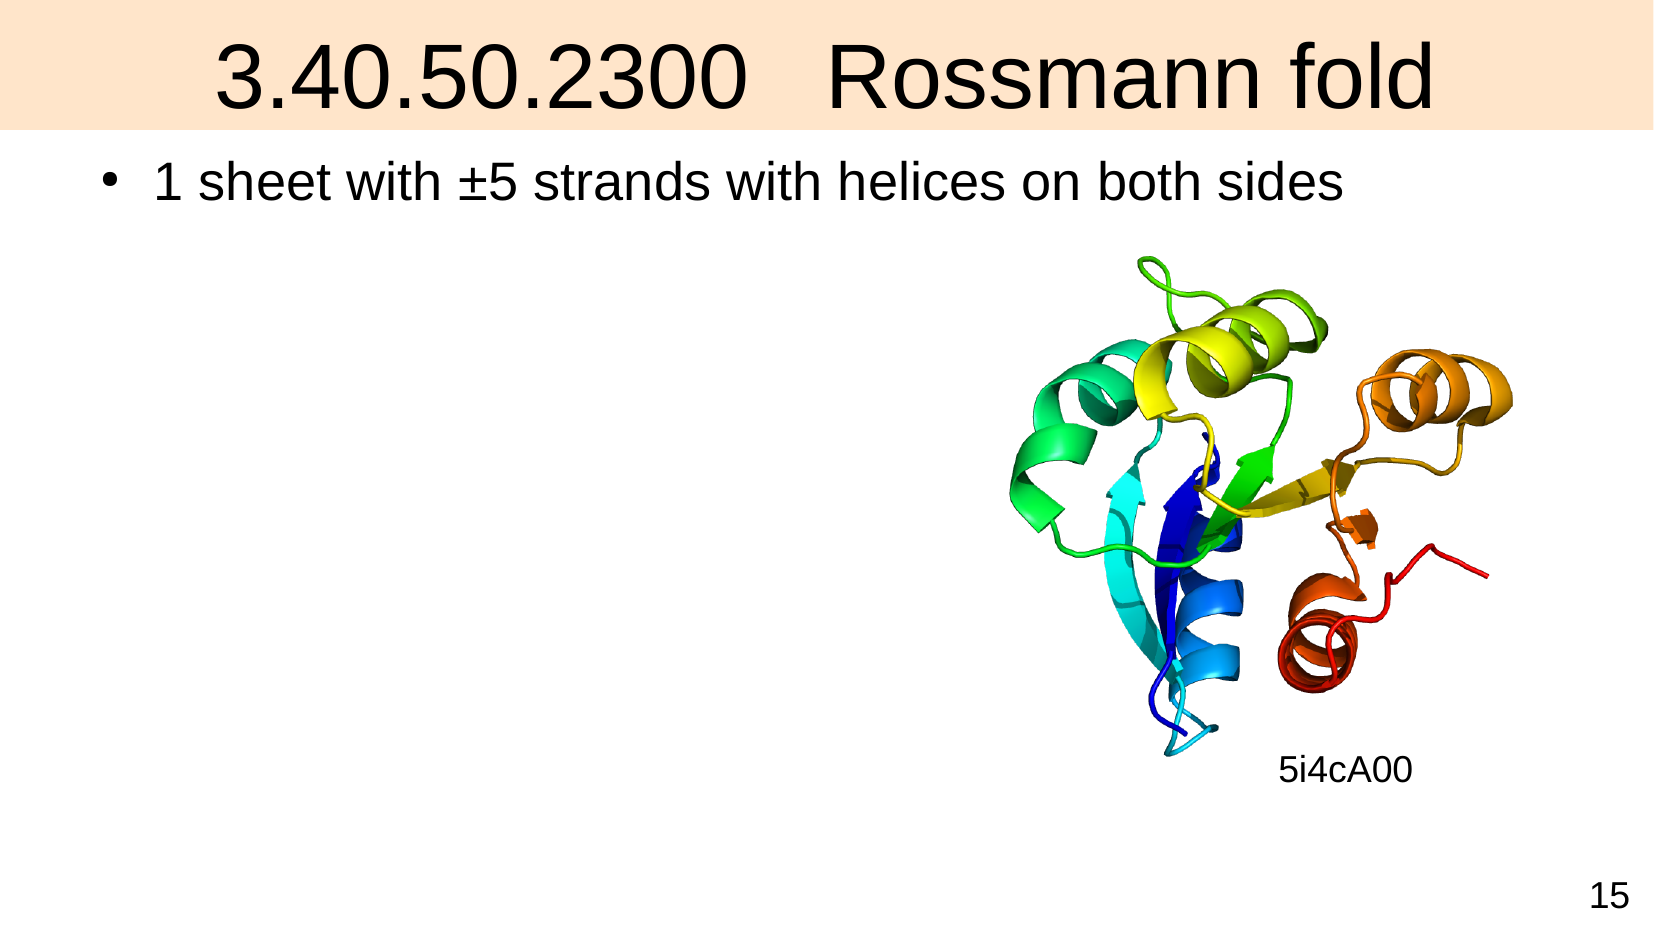

# 3.40.50.2300 Rossmann fold
1 sheet with ±5 strands with helices on both sides
5i4cA00